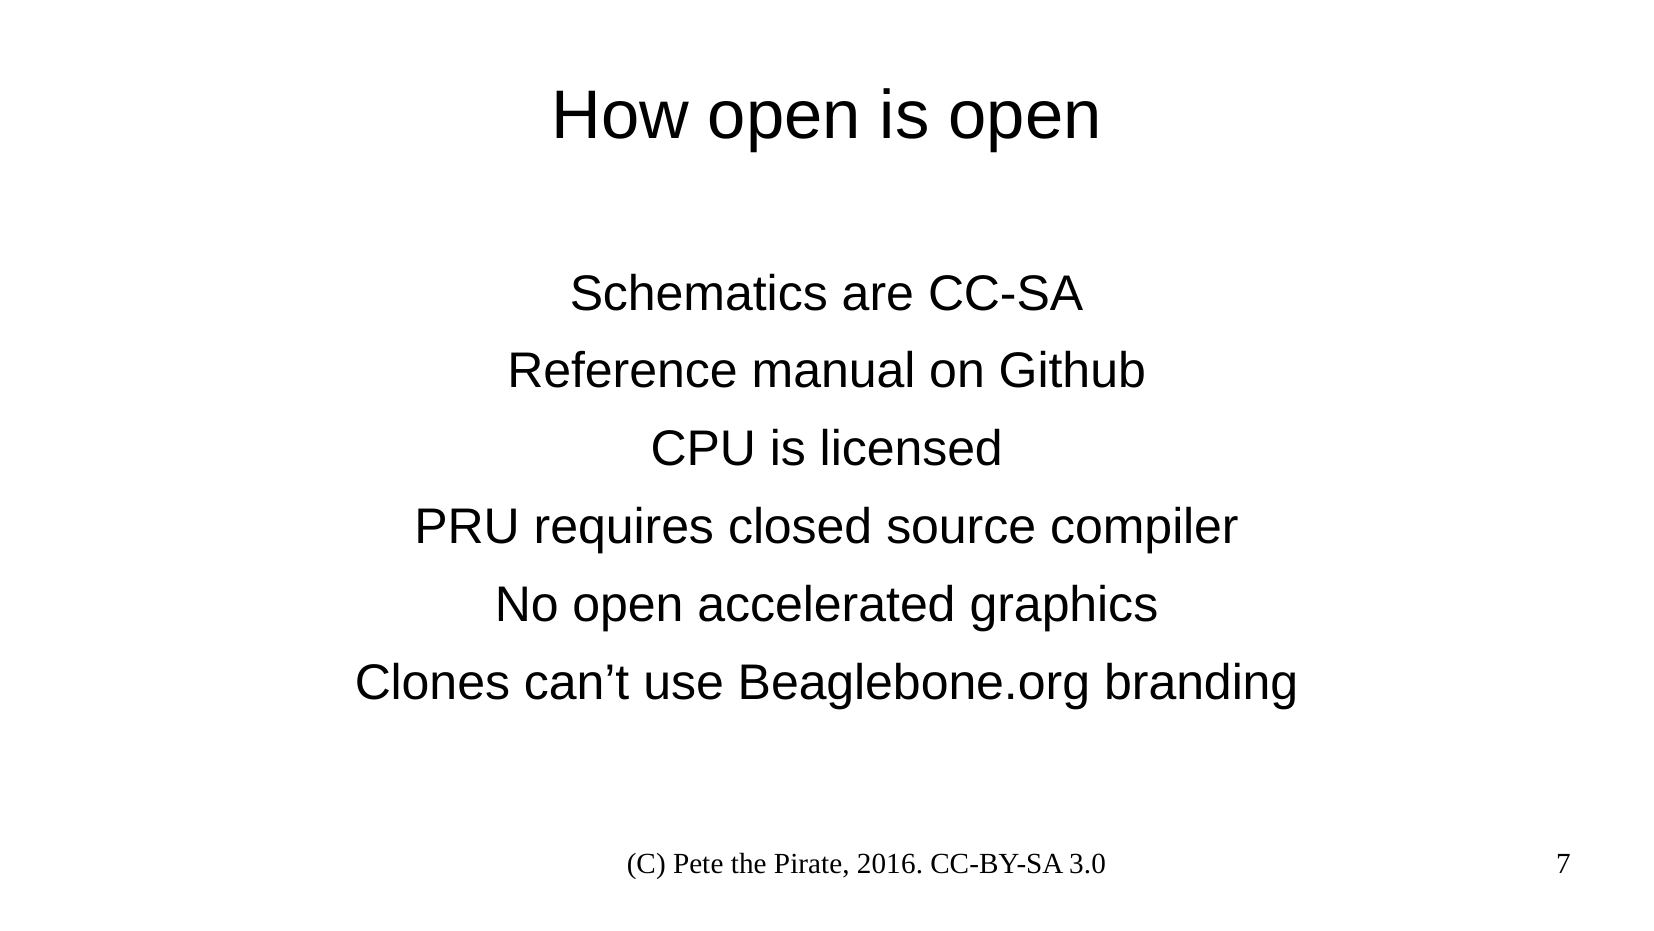

# How open is open
Schematics are CC-SA
Reference manual on Github
CPU is licensed
PRU requires closed source compiler
No open accelerated graphics
Clones can’t use Beaglebone.org branding
(C) Pete the Pirate, 2016. CC-BY-SA 3.0
7